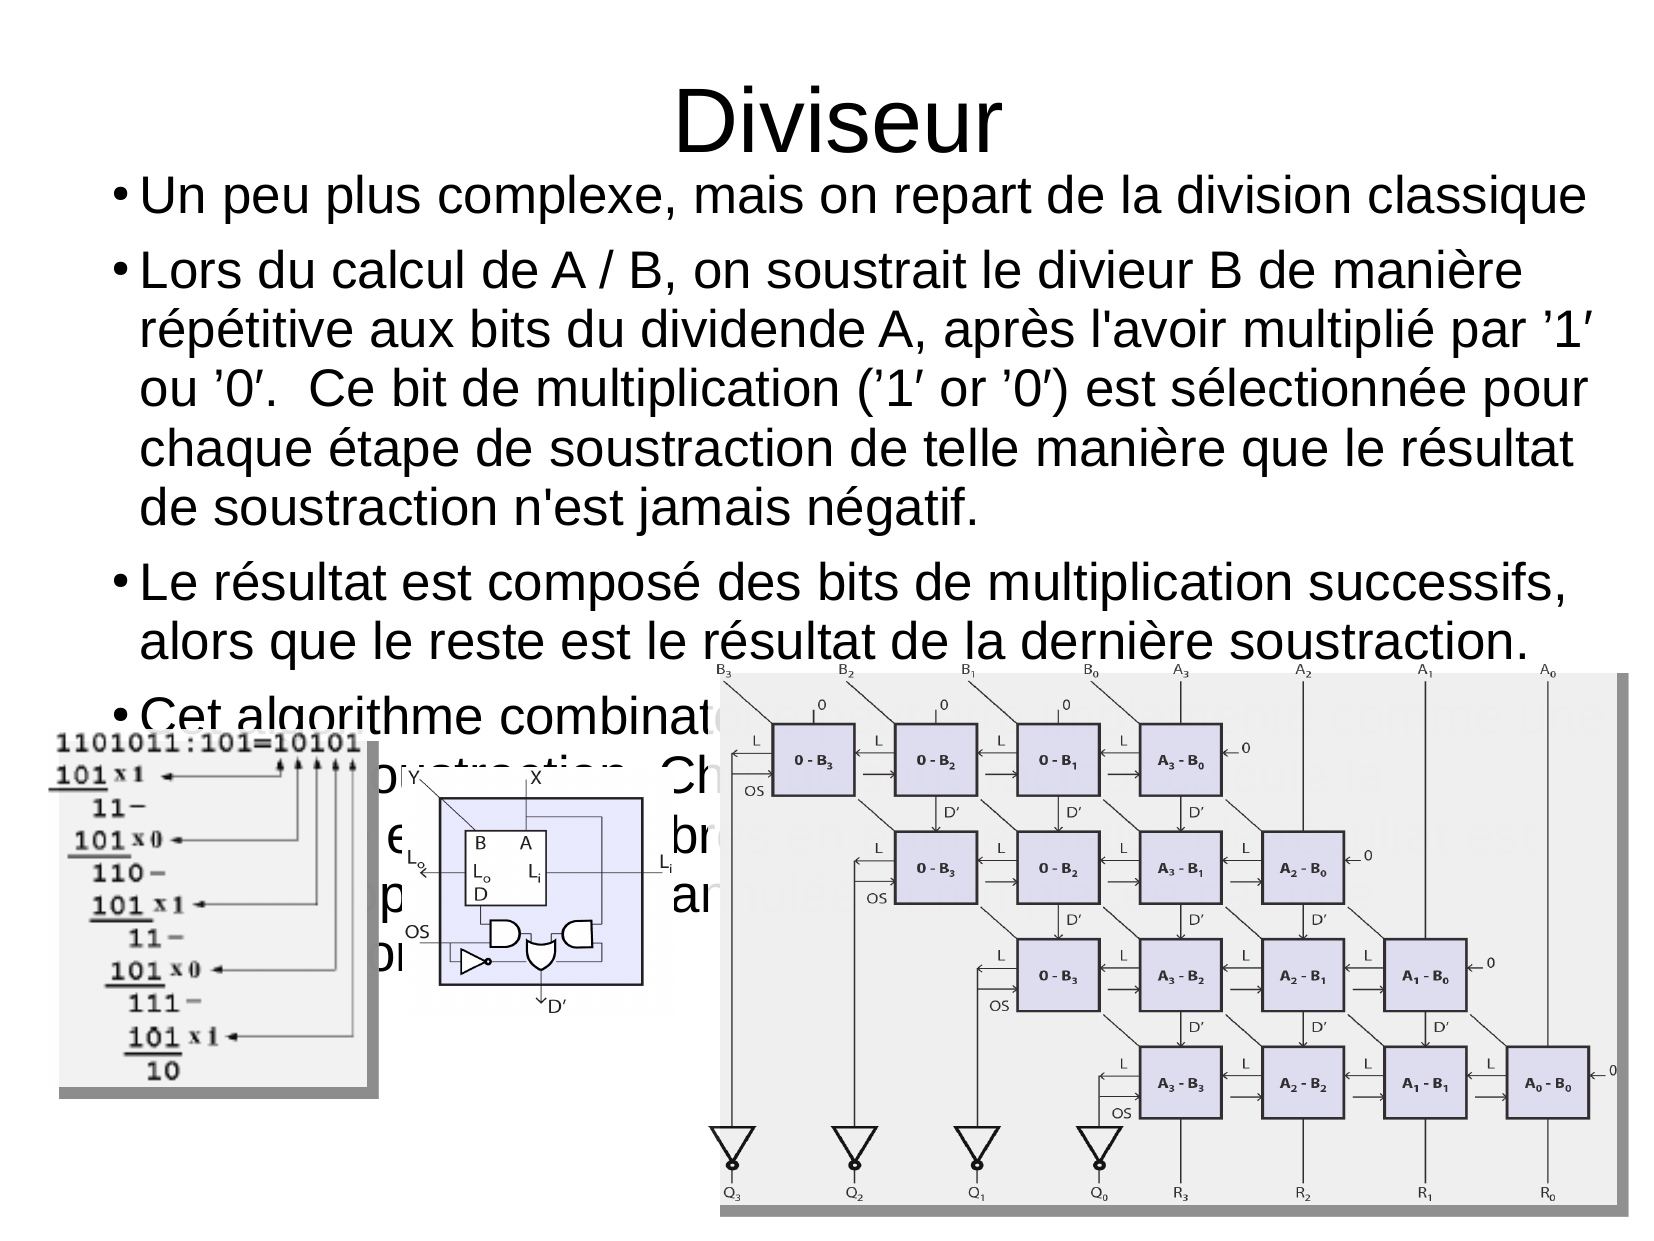

# Diviseur
Un peu plus complexe, mais on repart de la division classique
Lors du calcul de A / B, on soustrait le divieur B de manière répétitive aux bits du dividende A, après l'avoir multiplié par ’1′ ou ’0′. Ce bit de multiplication (’1′ or ’0′) est sélectionnée pour chaque étape de soustraction de telle manière que le résultat de soustraction n'est jamais négatif.
Le résultat est composé des bits de multiplication successifs, alors que le reste est le résultat de la dernière soustraction.
Cet algorithme combinatoire peut être implémenté comme une série de soustraction. Chaque soustracteur calcule la différence entre 2 nombres en entrée, mais si le résultat est négatif, l'opération est annulée et remplacée par une soustraction de 0.